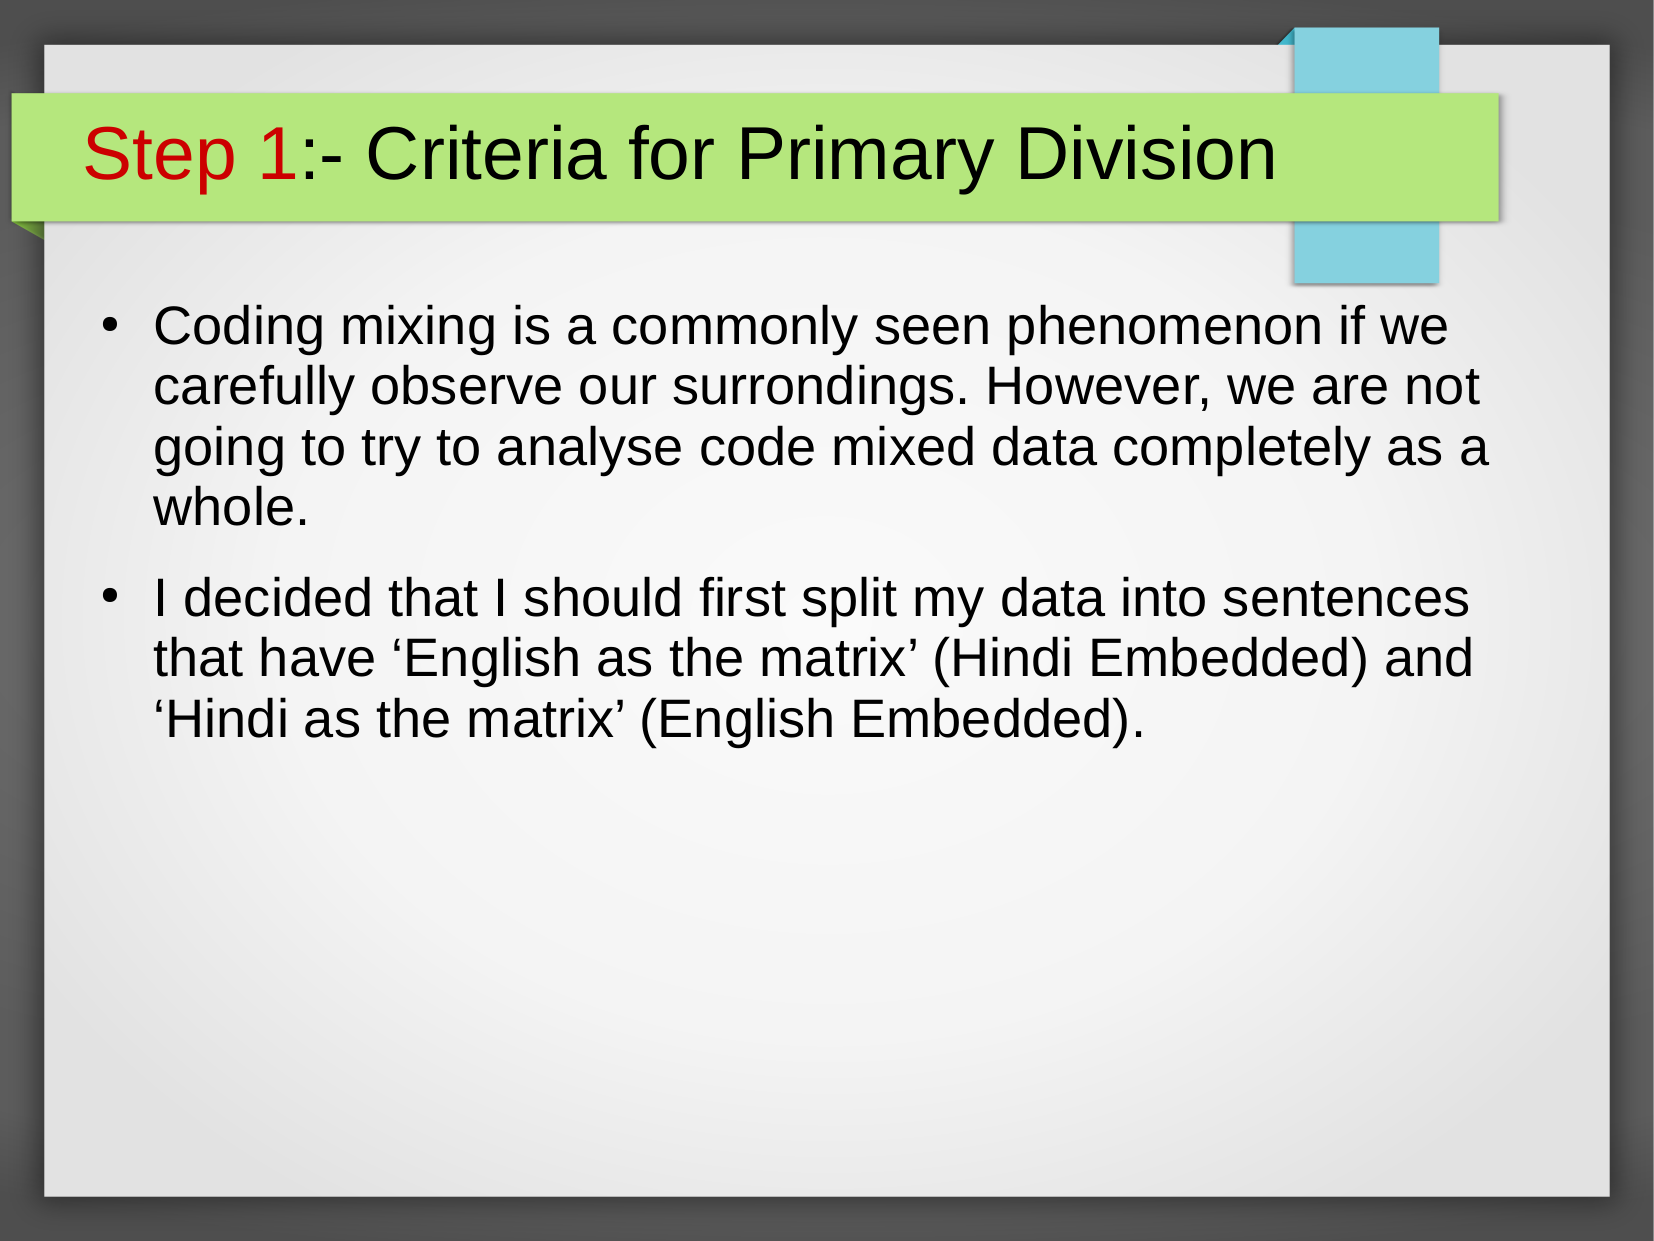

# Step 1:- Criteria for Primary Division
Coding mixing is a commonly seen phenomenon if we carefully observe our surrondings. However, we are not going to try to analyse code mixed data completely as a whole.
I decided that I should first split my data into sentences that have ‘English as the matrix’ (Hindi Embedded) and ‘Hindi as the matrix’ (English Embedded).